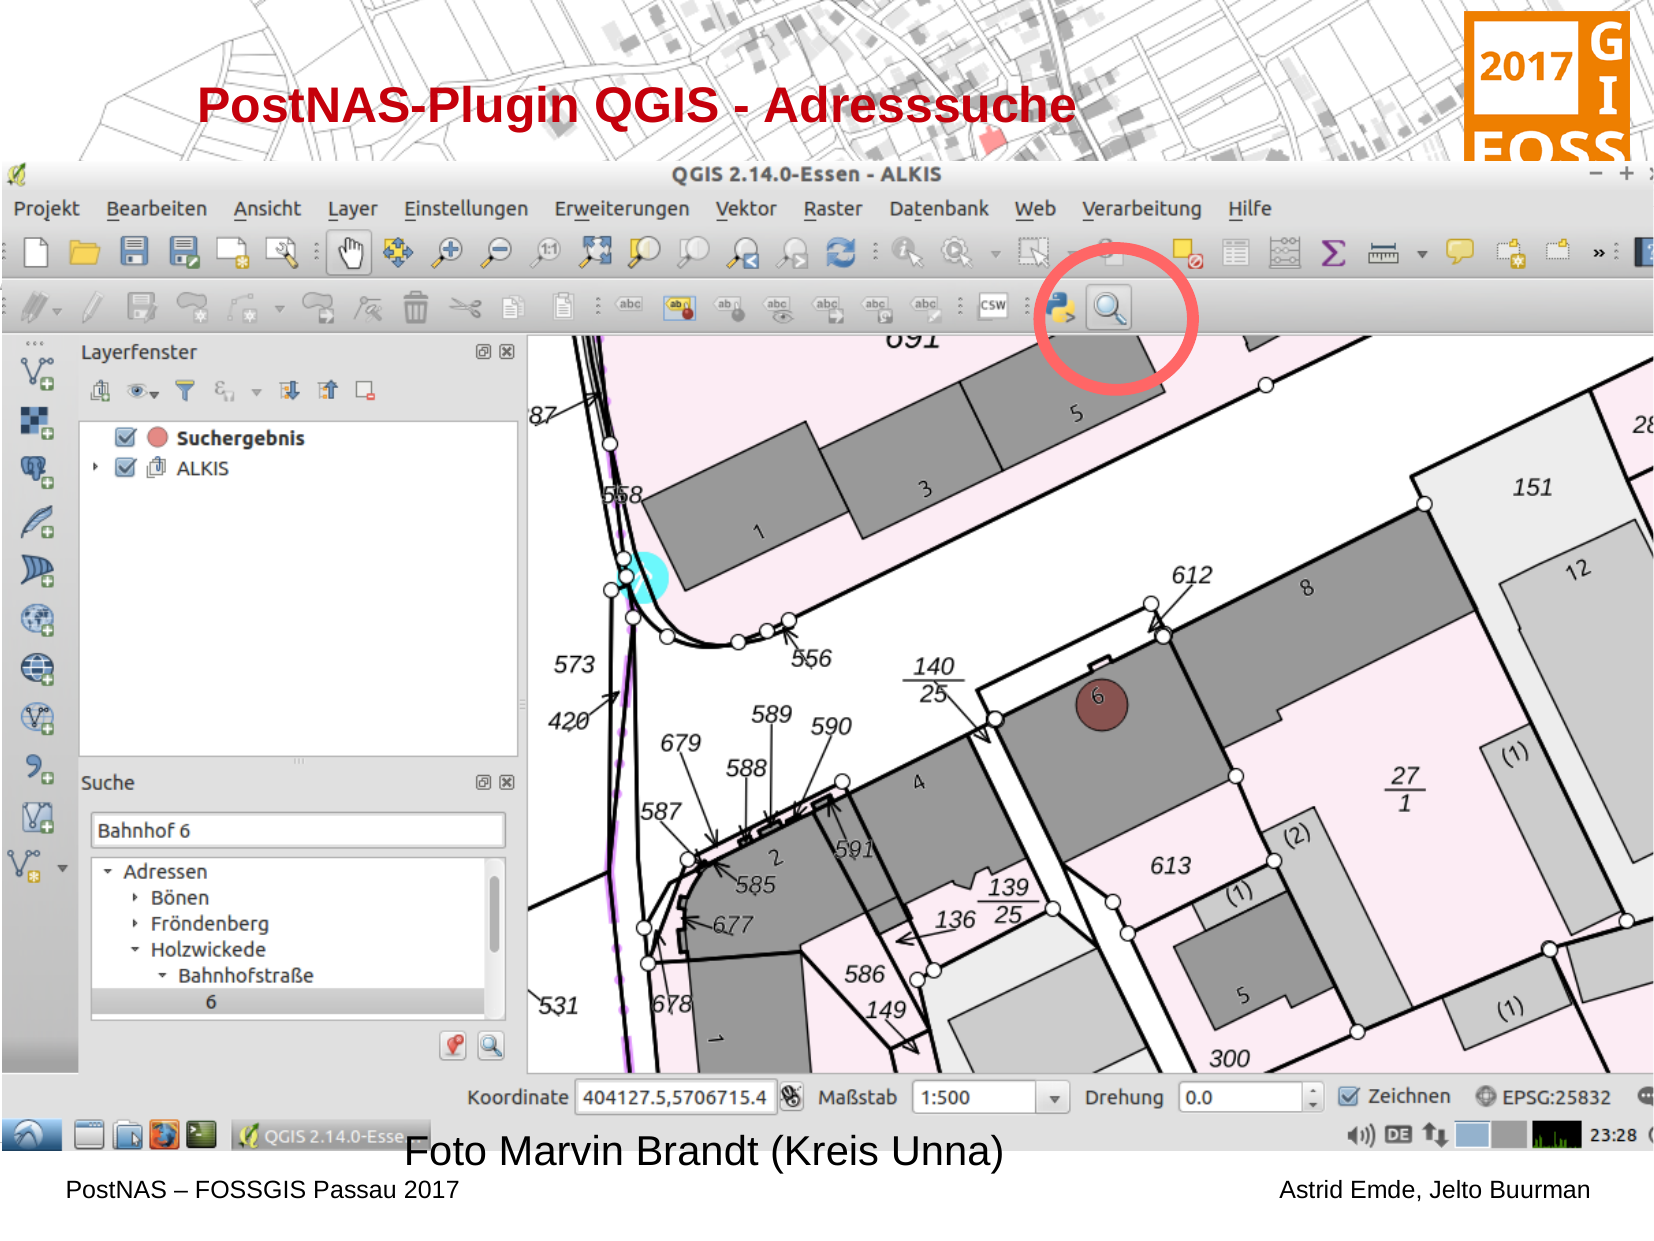

PostNAS-Plugin QGIS - Adresssuche
 Foto Marvin Brandt (Kreis Unna)